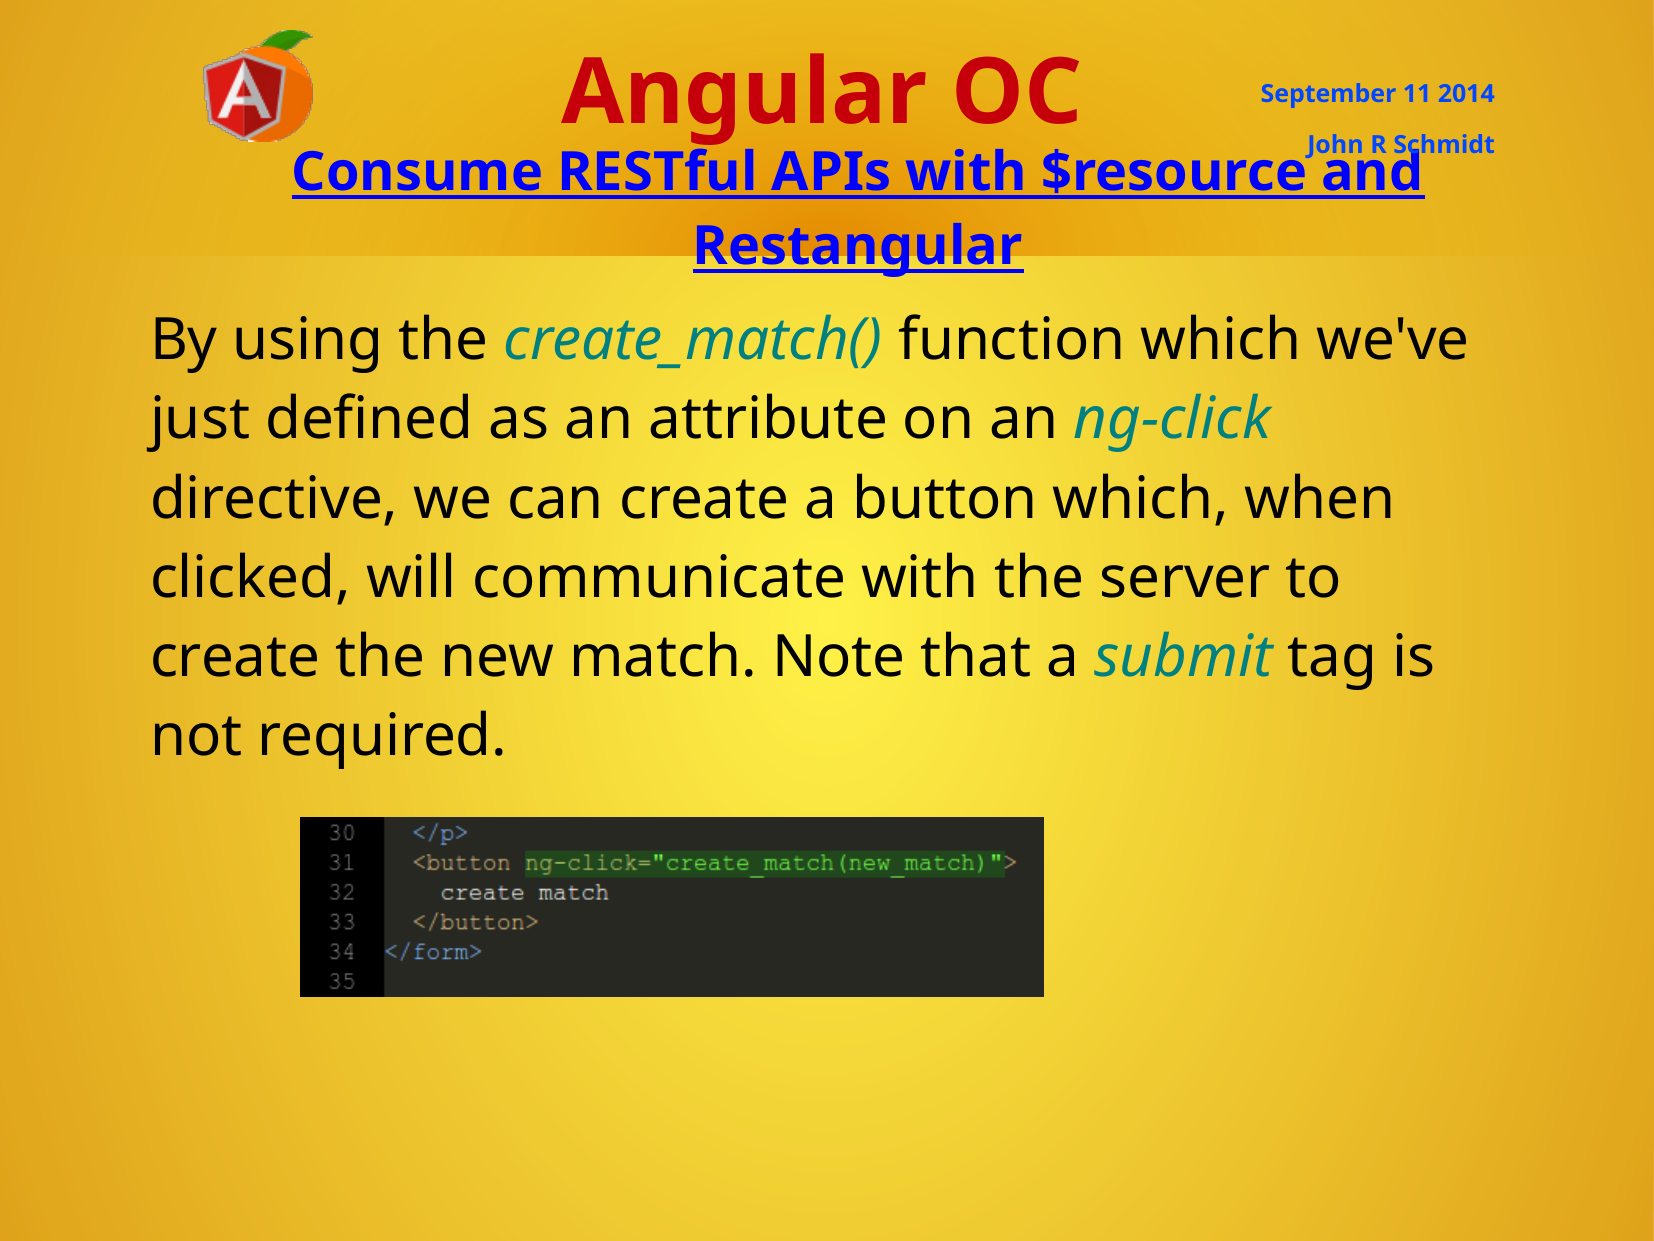

# Angular OC
September 11 2014
John R Schmidt
Consume RESTful APIs with $resource and Restangular
By using the create_match() function which we've just defined as an attribute on an ng-click directive, we can create a button which, when clicked, will communicate with the server to create the new match. Note that a submit tag is not required.